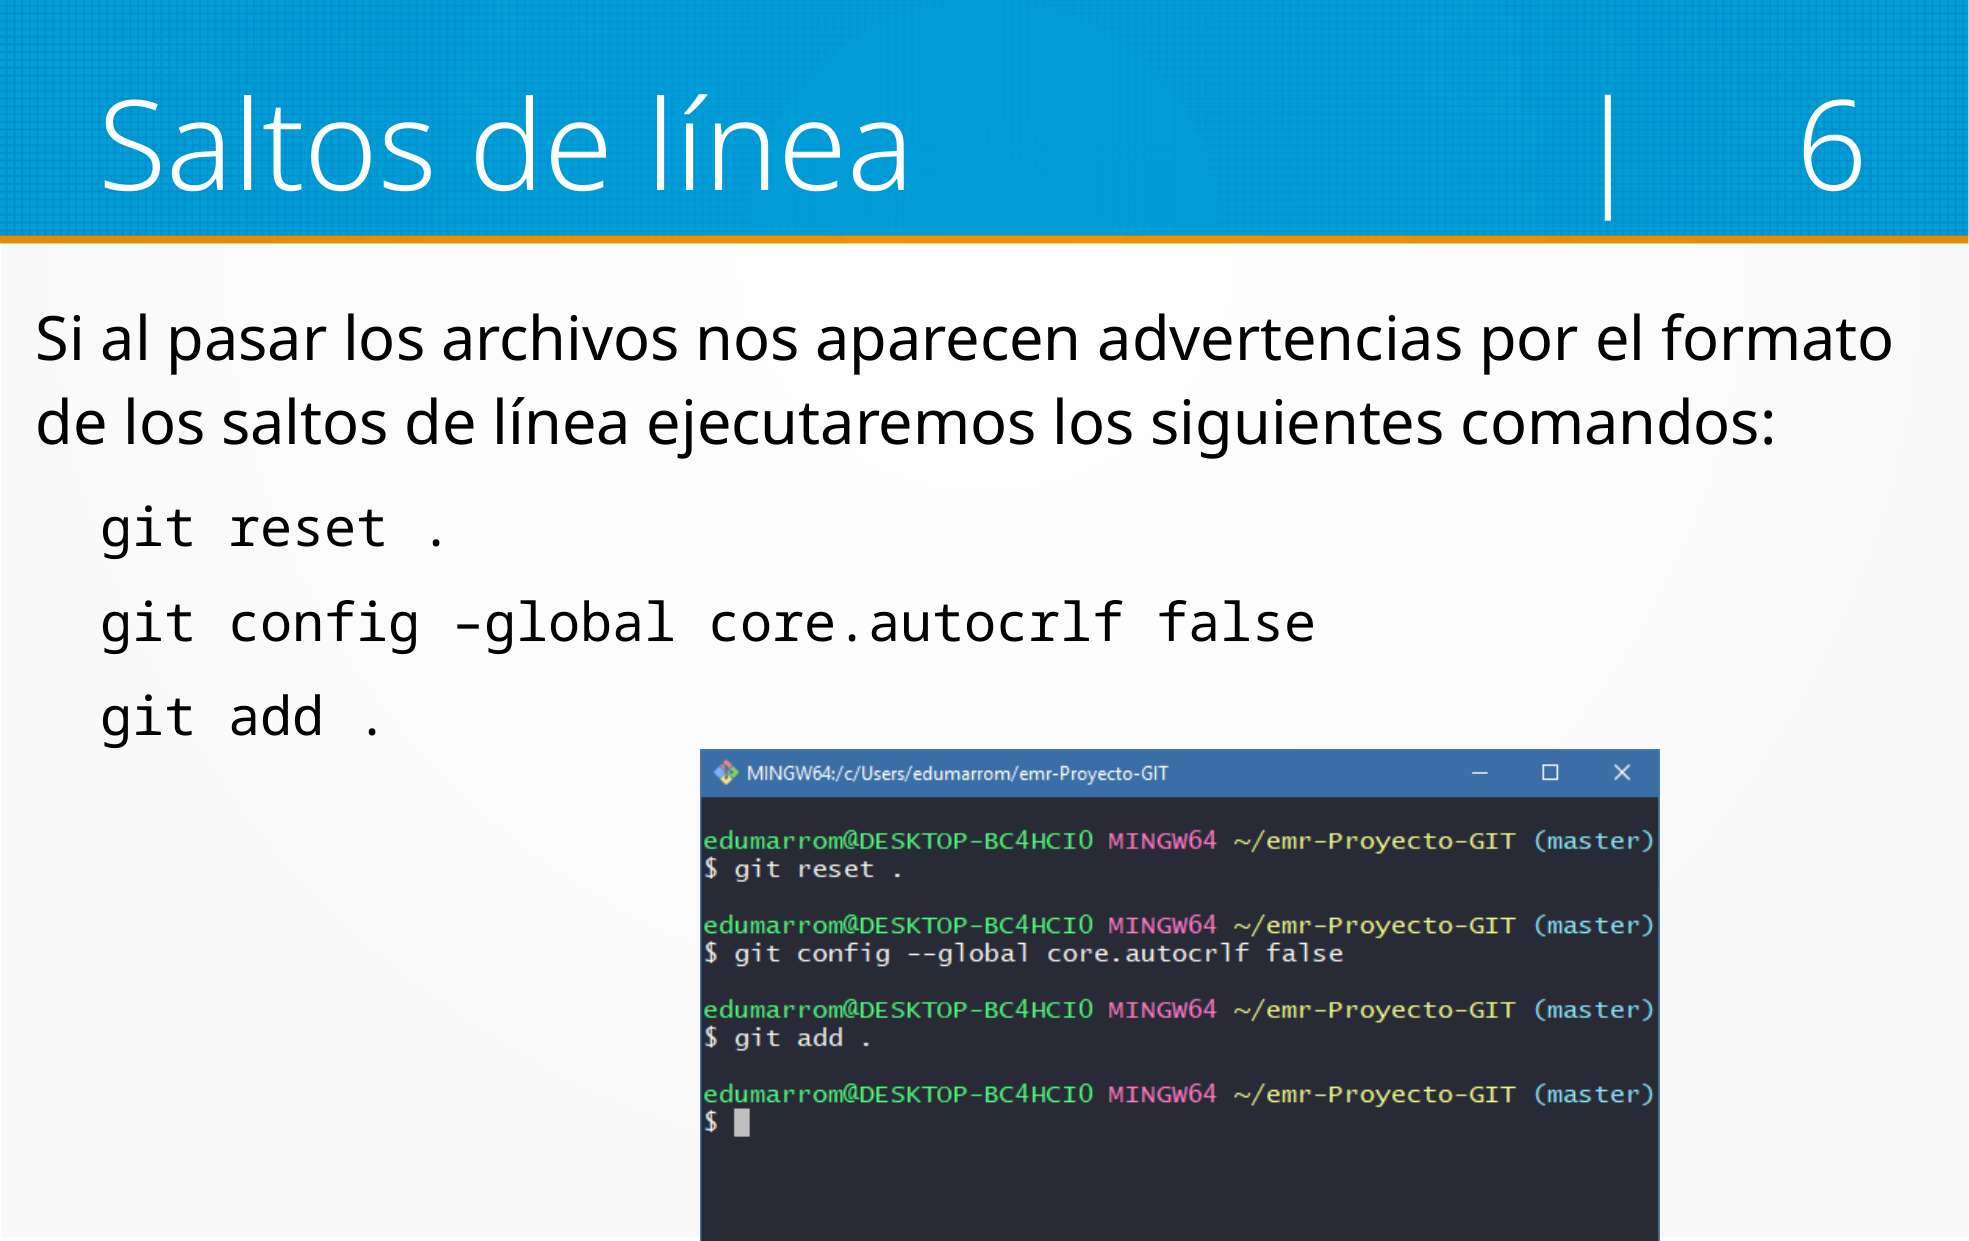

# Saltos de línea									|			6
Si al pasar los archivos nos aparecen advertencias por el formato de los saltos de línea ejecutaremos los siguientes comandos:
git reset .
git config –global core.autocrlf false
git add .